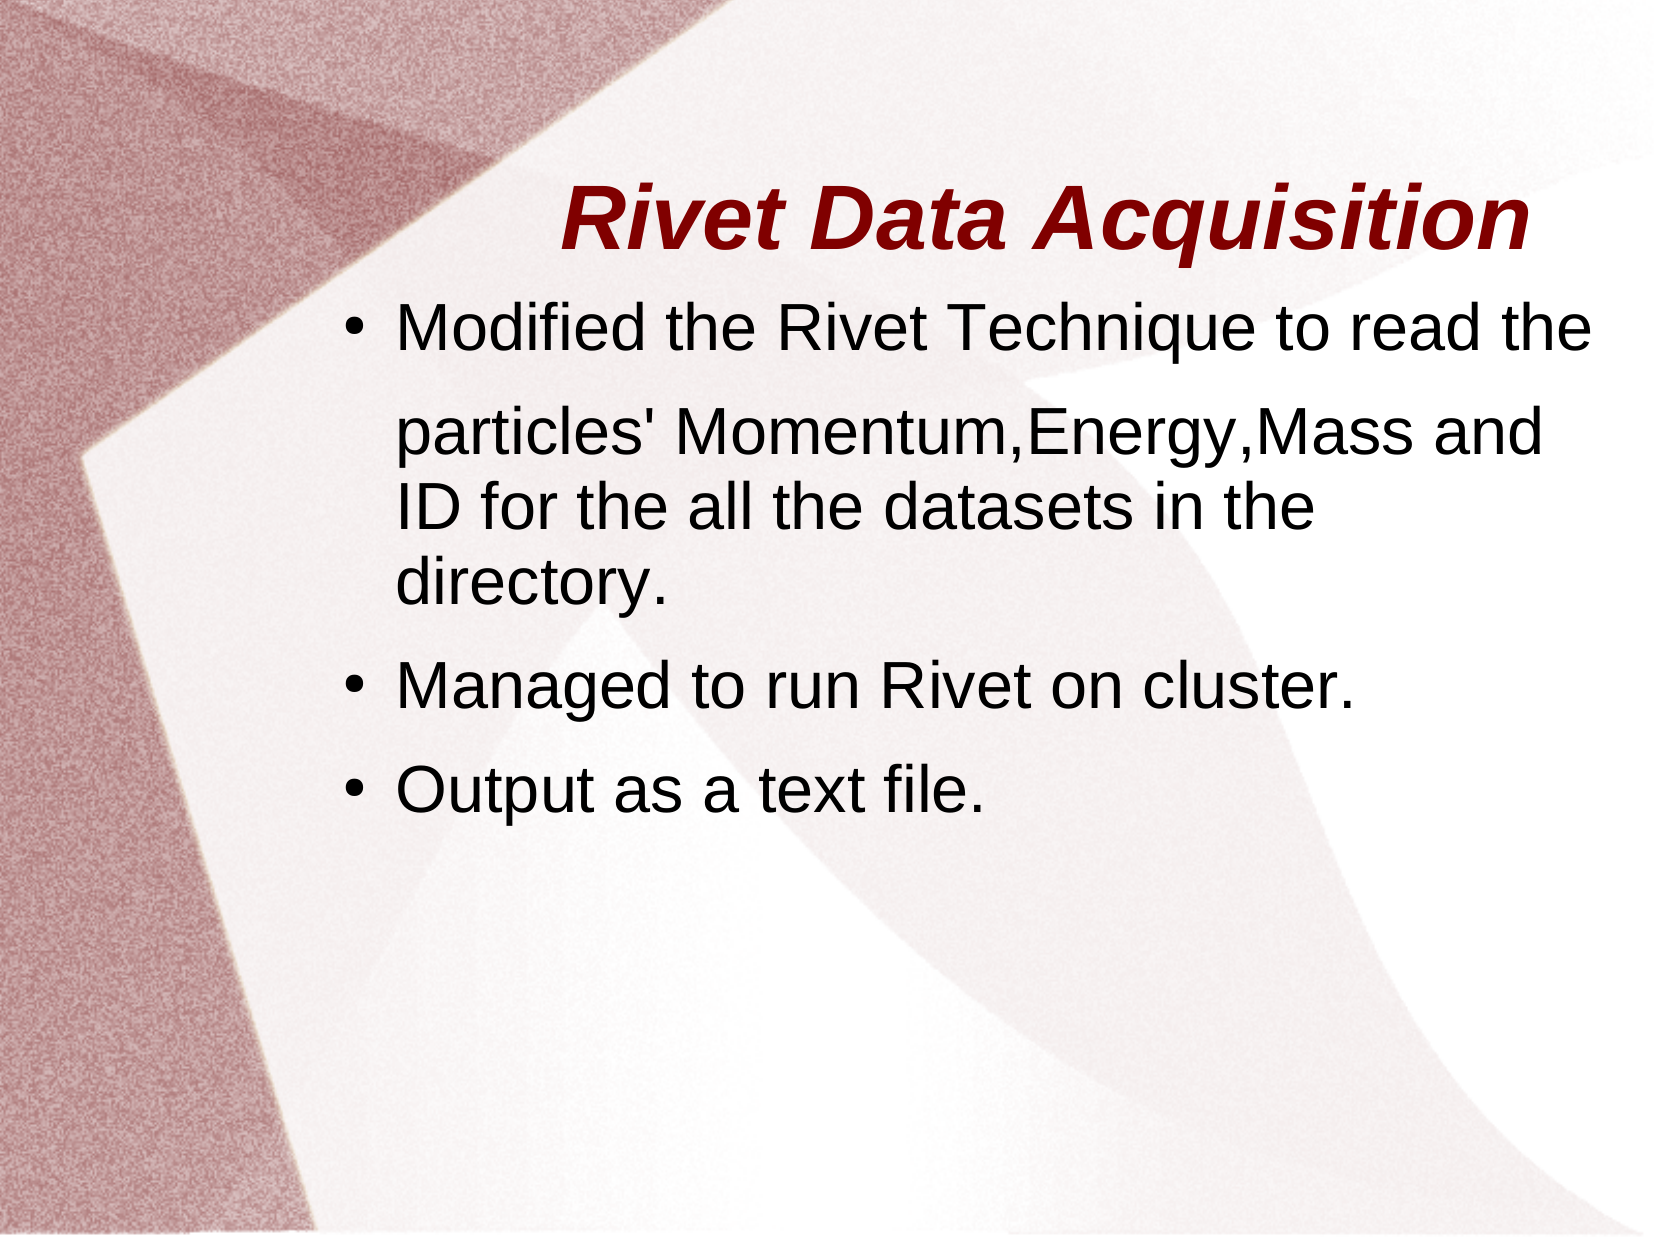

# Rivet Data Acquisition
Modified the Rivet Technique to read the
particles' Momentum,Energy,Mass and ID for the all the datasets in the directory.
Managed to run Rivet on cluster.
Output as a text file.